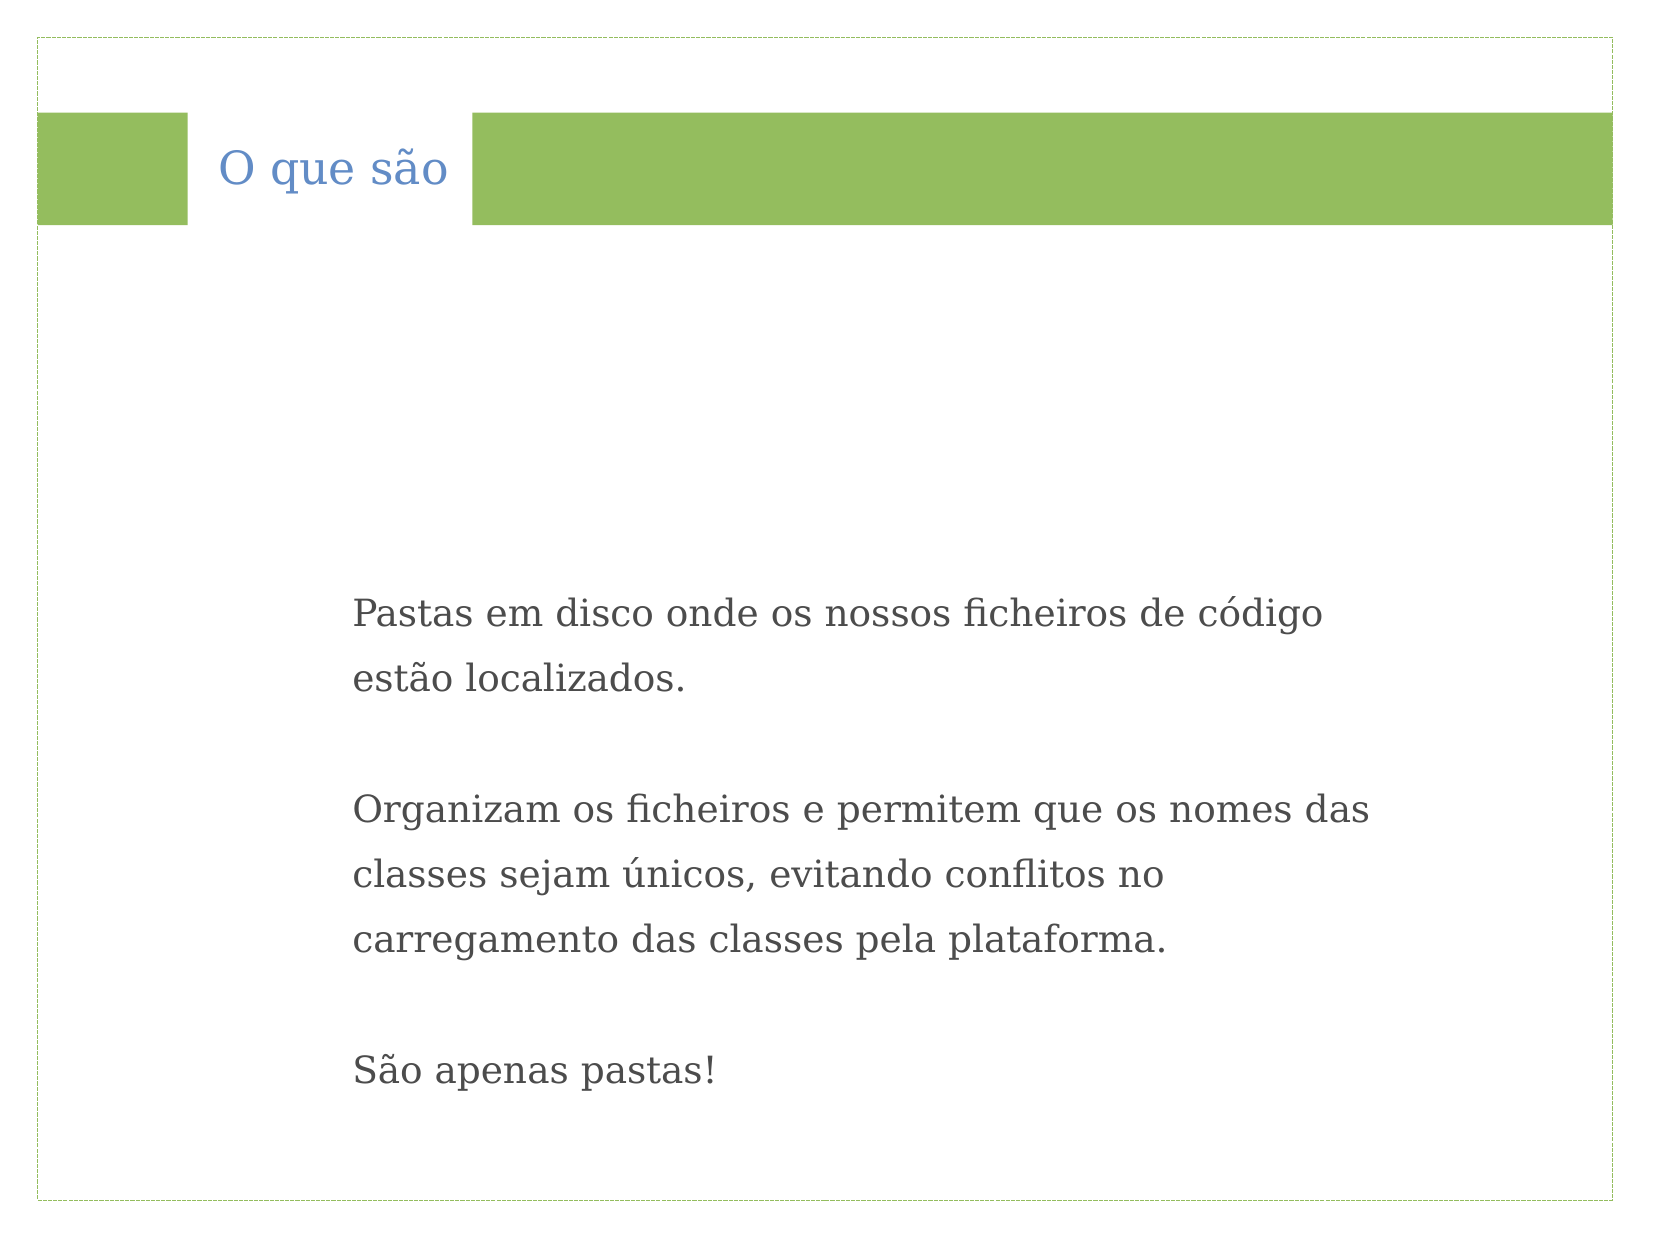

O que são
Pastas em disco onde os nossos ficheiros de código estão localizados.
Organizam os ficheiros e permitem que os nomes das classes sejam únicos, evitando conflitos no carregamento das classes pela plataforma.
São apenas pastas!